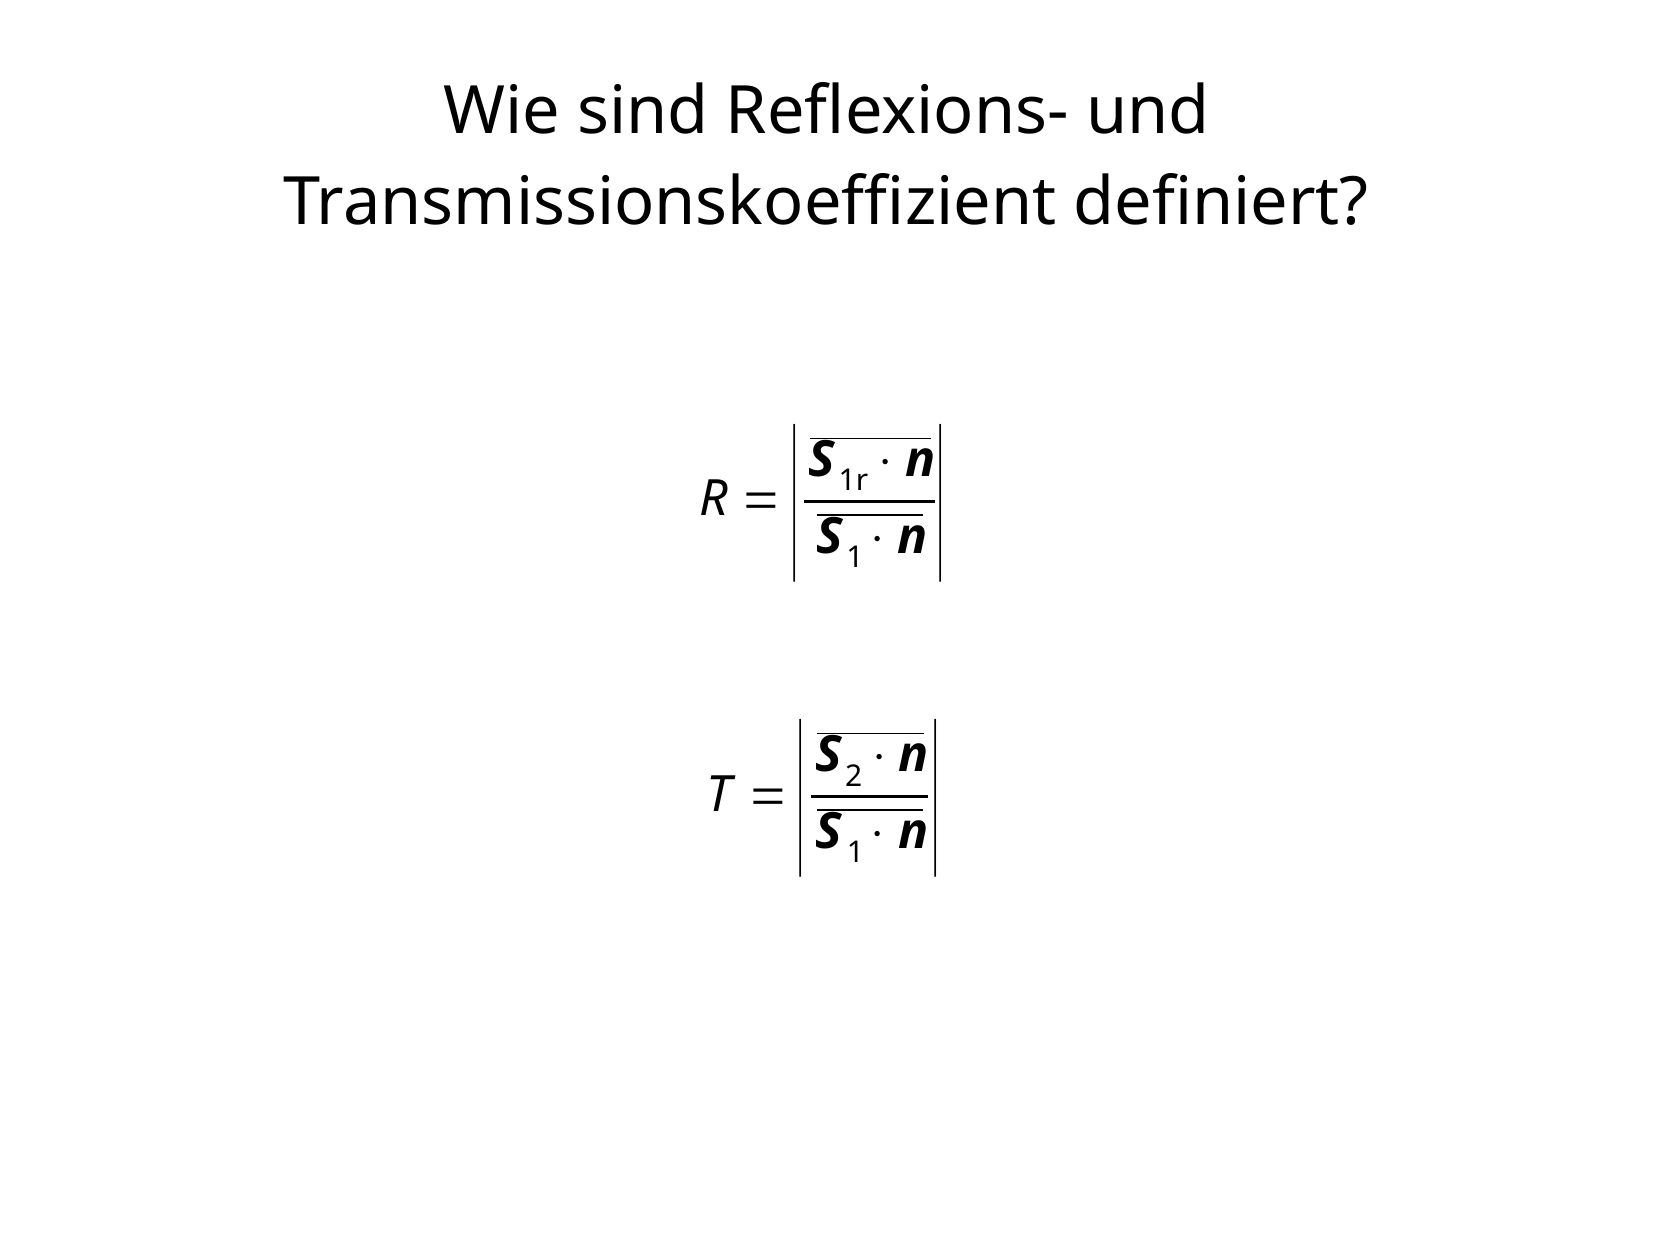

# Wie sind Reflexions- und Transmissionskoeffizient definiert?